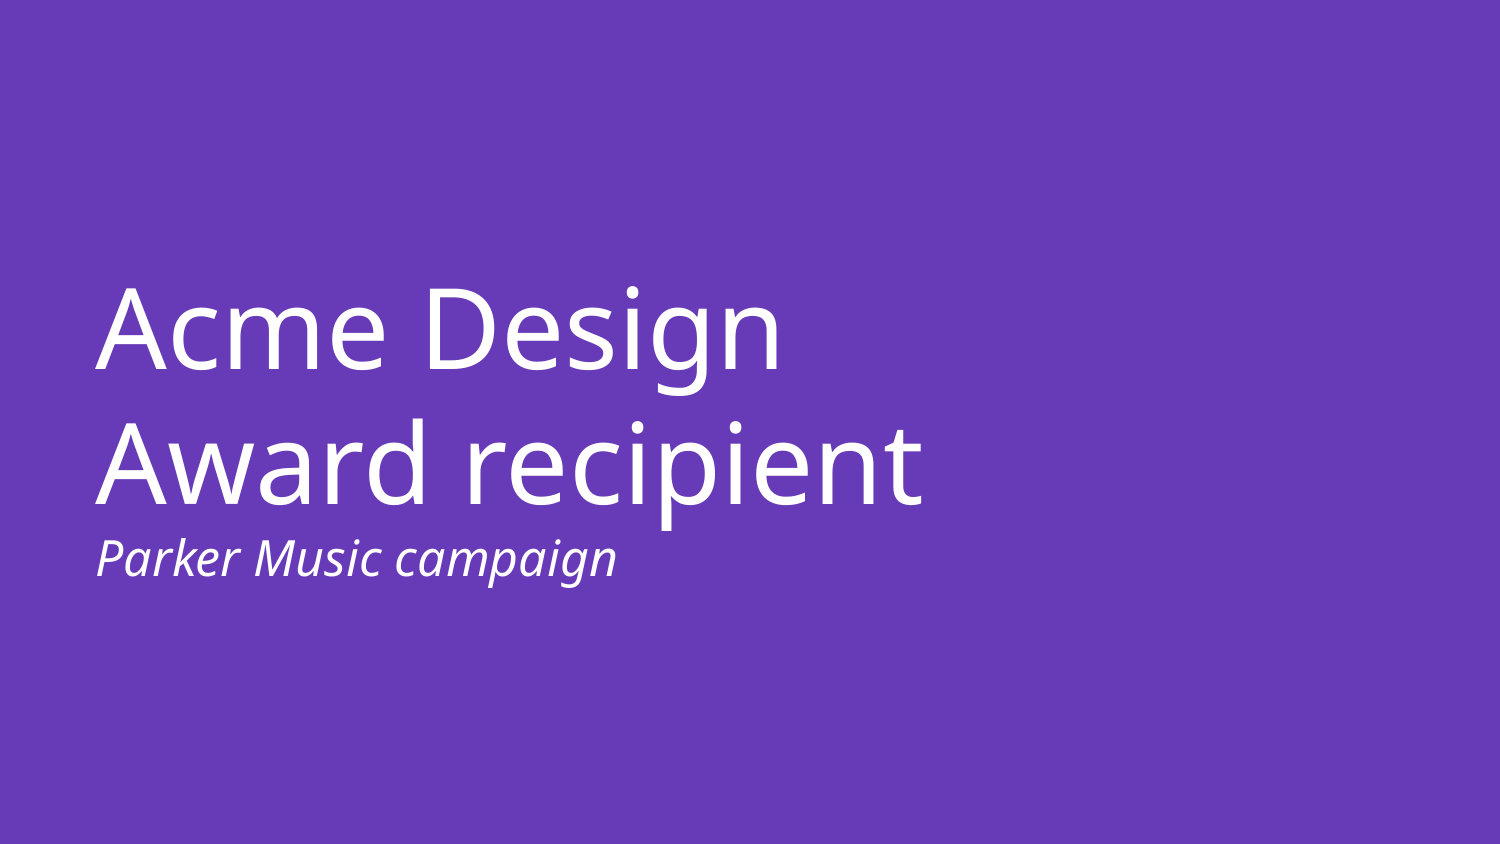

# Acme Design Award recipient Parker Music campaign